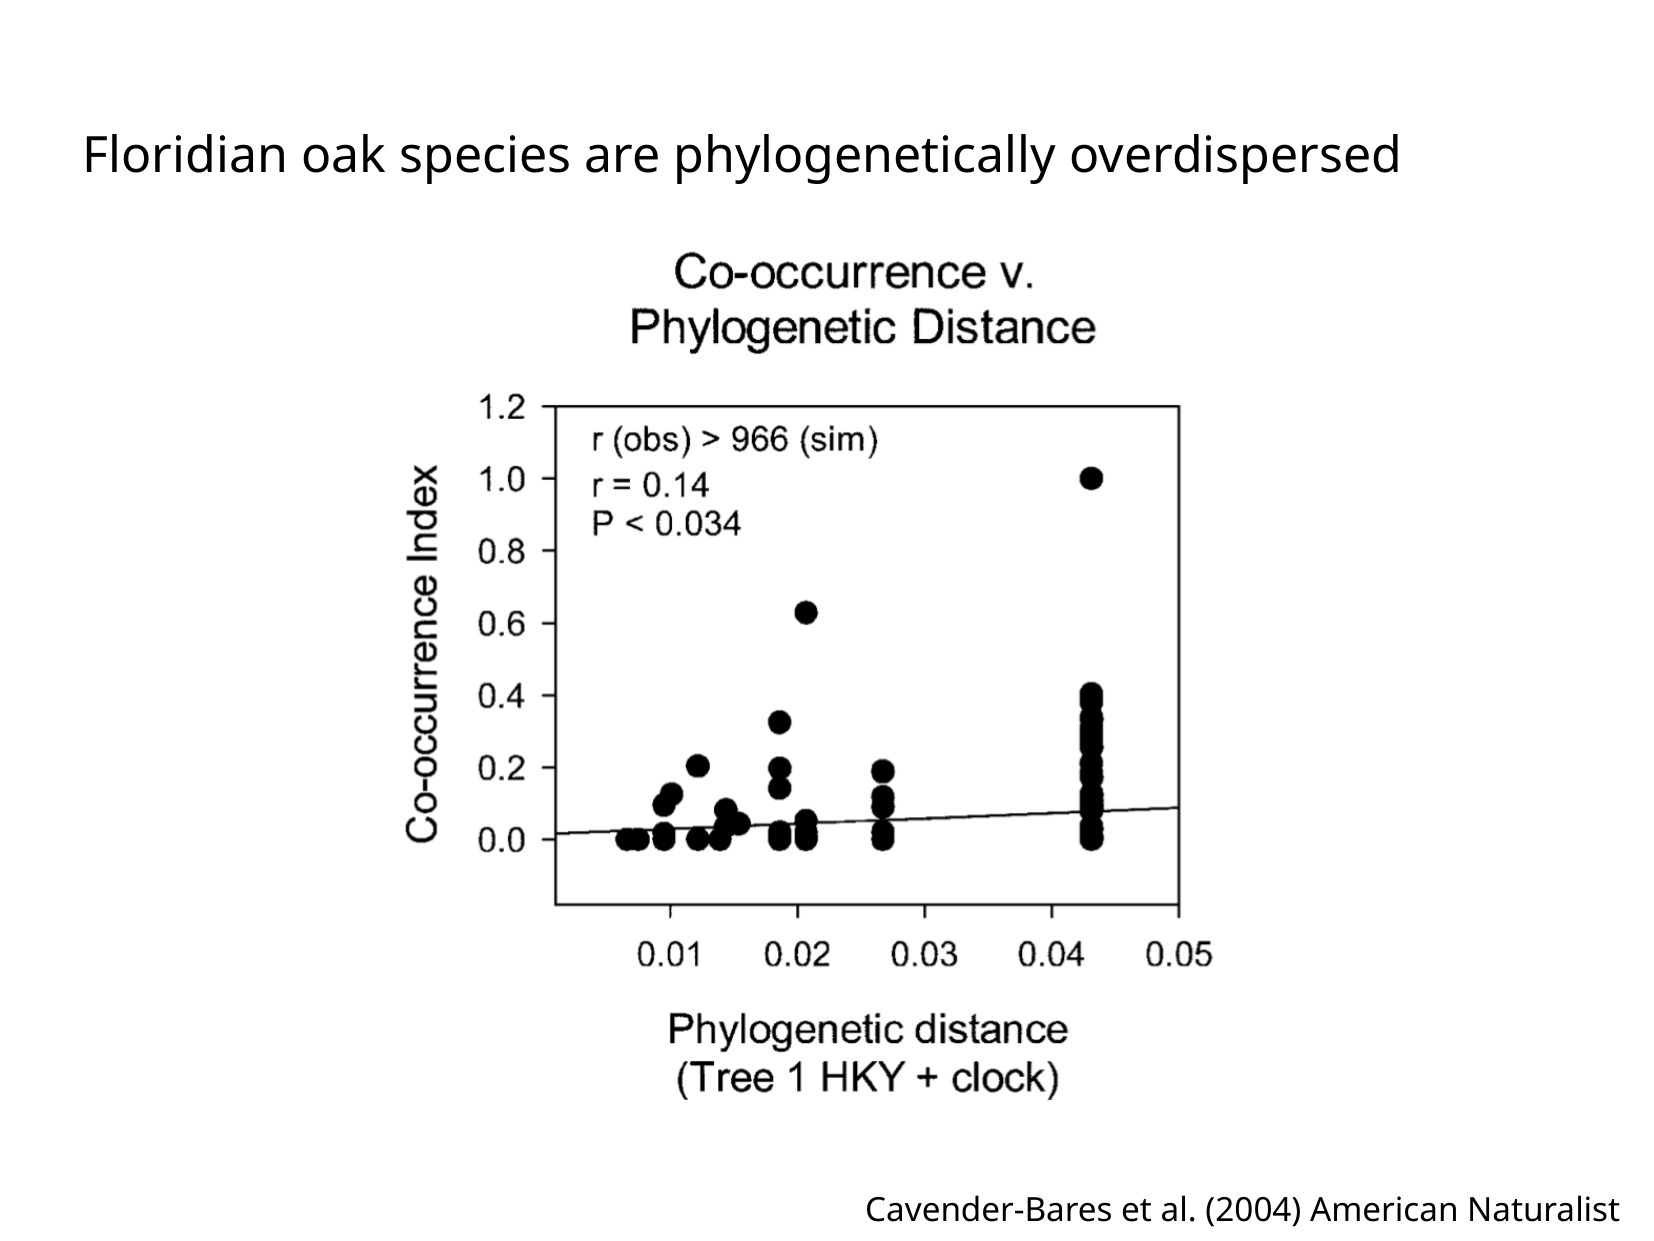

# Floridian oak species are phylogenetically overdispersed
Cavender-Bares et al. (2004) American Naturalist